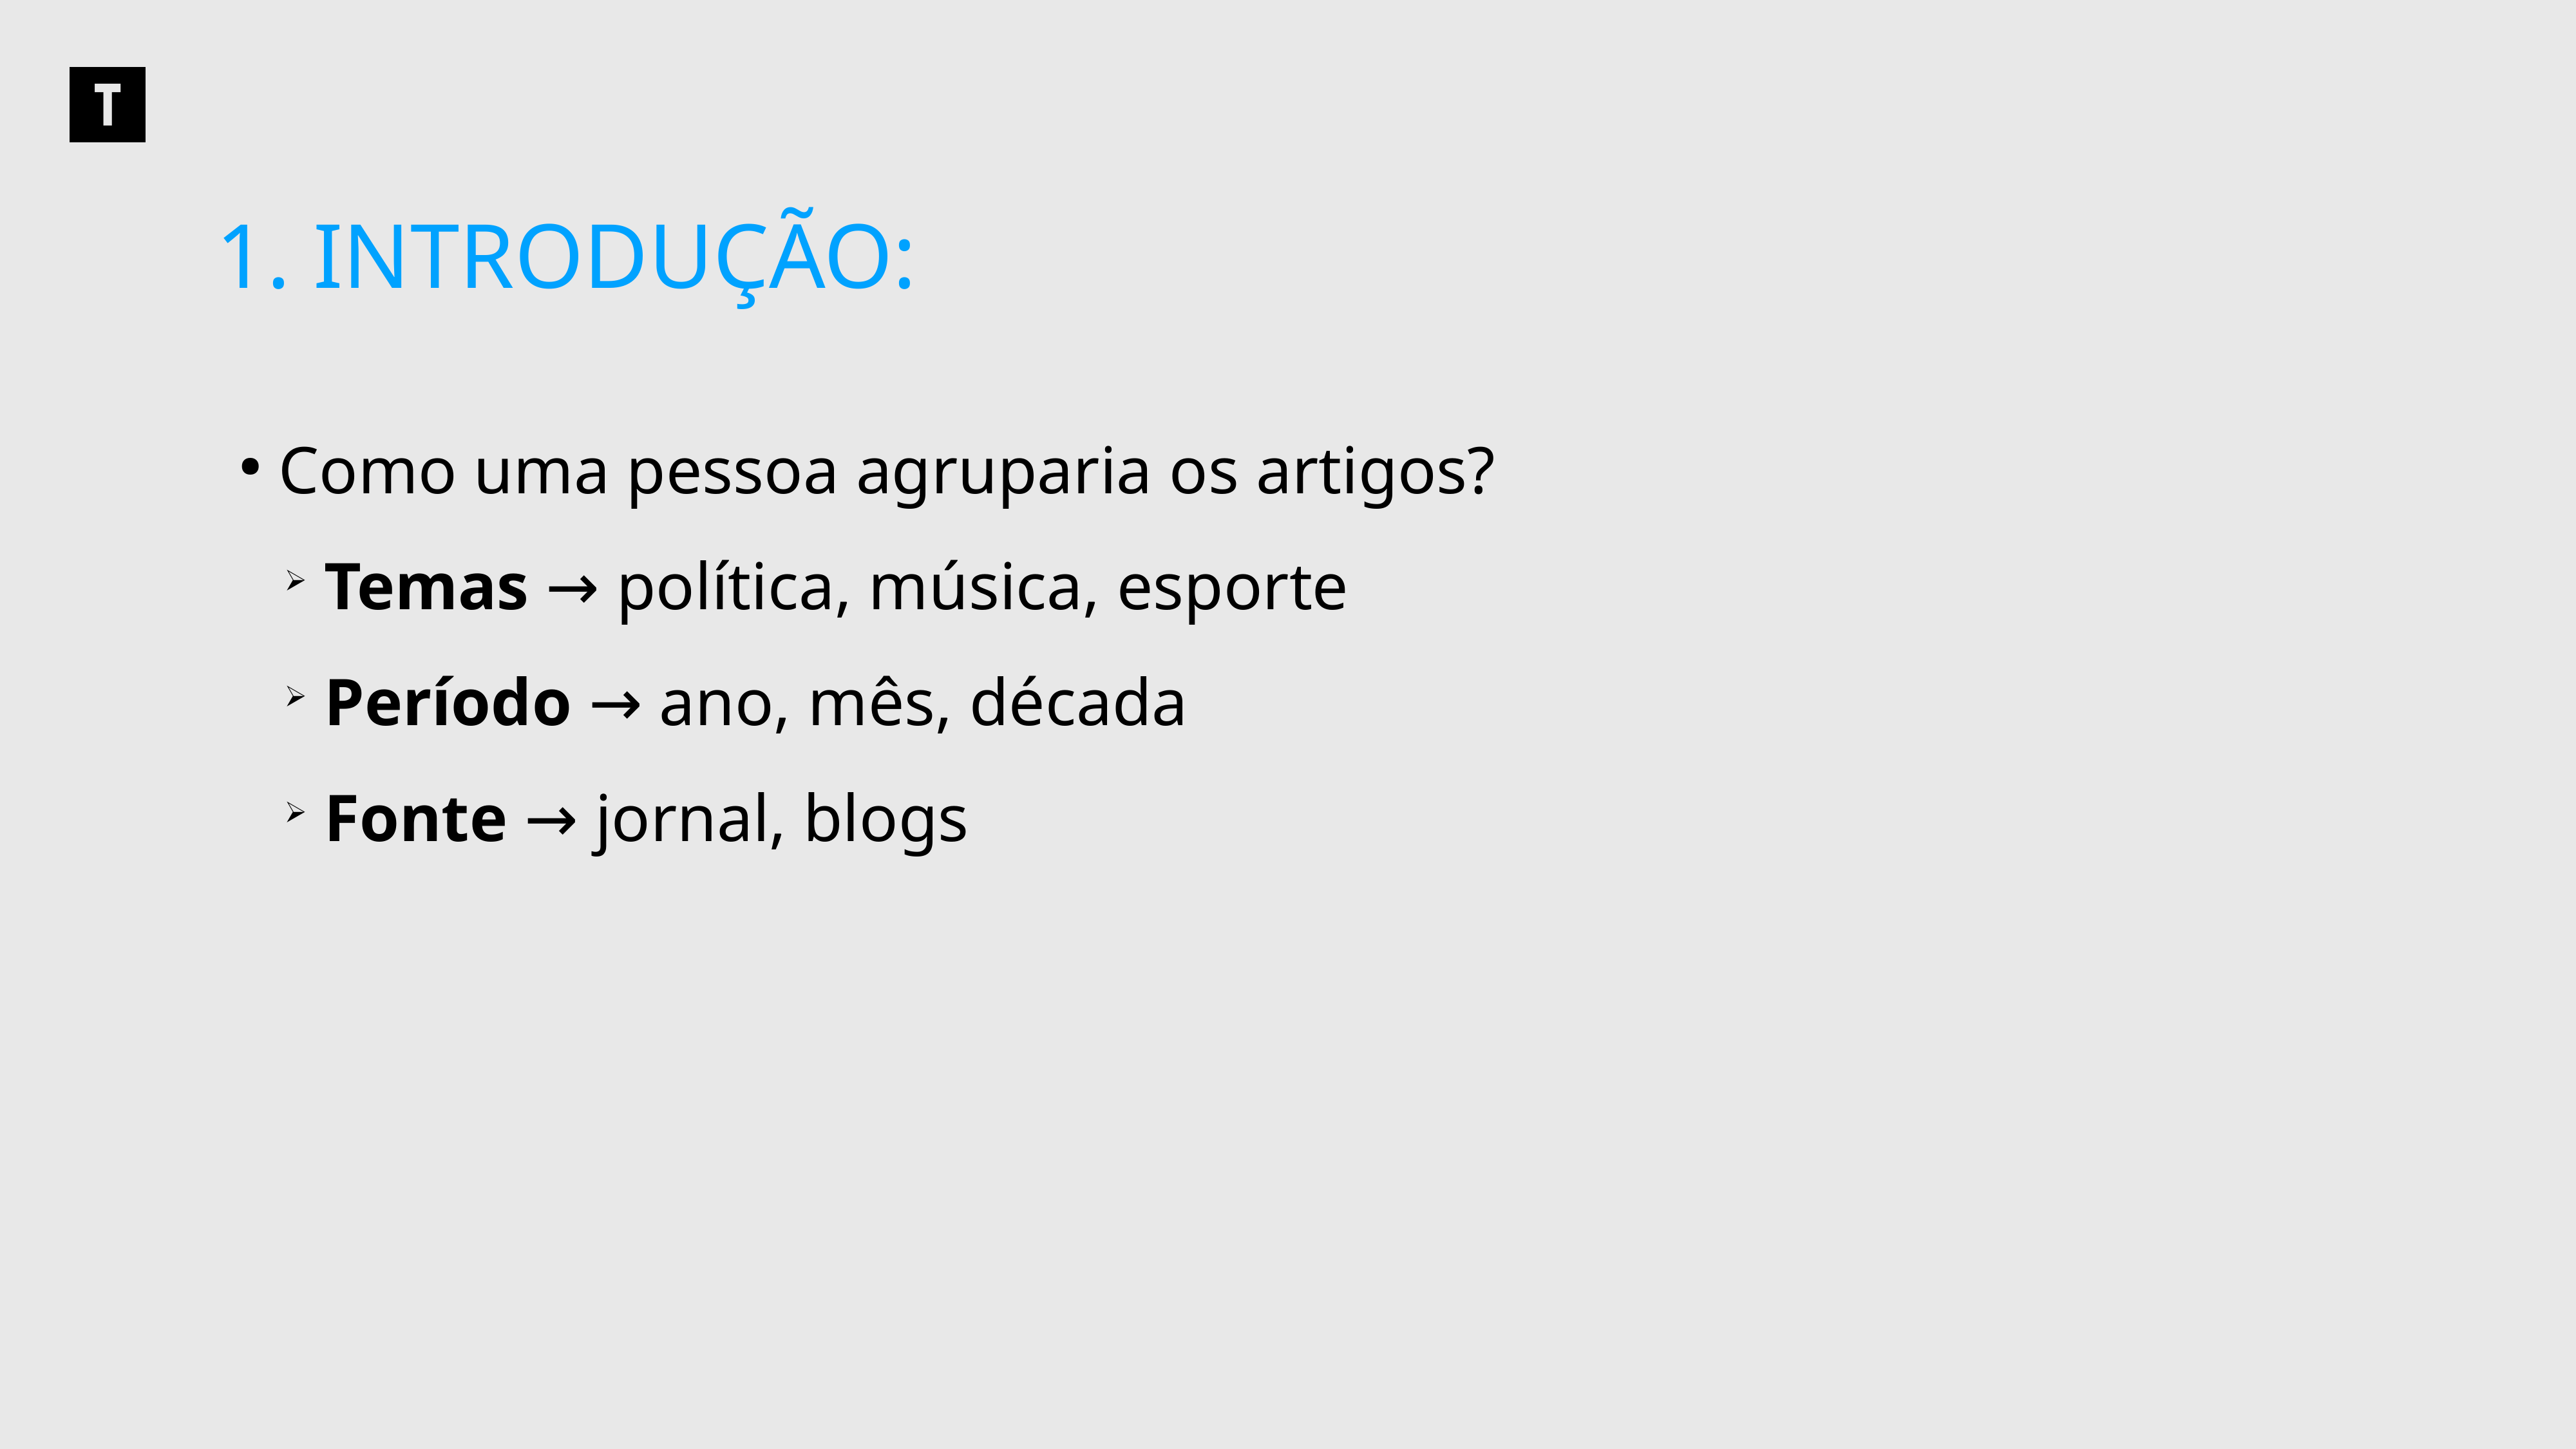

1. INTRODUÇÃO:
 Como uma pessoa agruparia os artigos?
 Temas → política, música, esporte
 Período → ano, mês, década
 Fonte → jornal, blogs